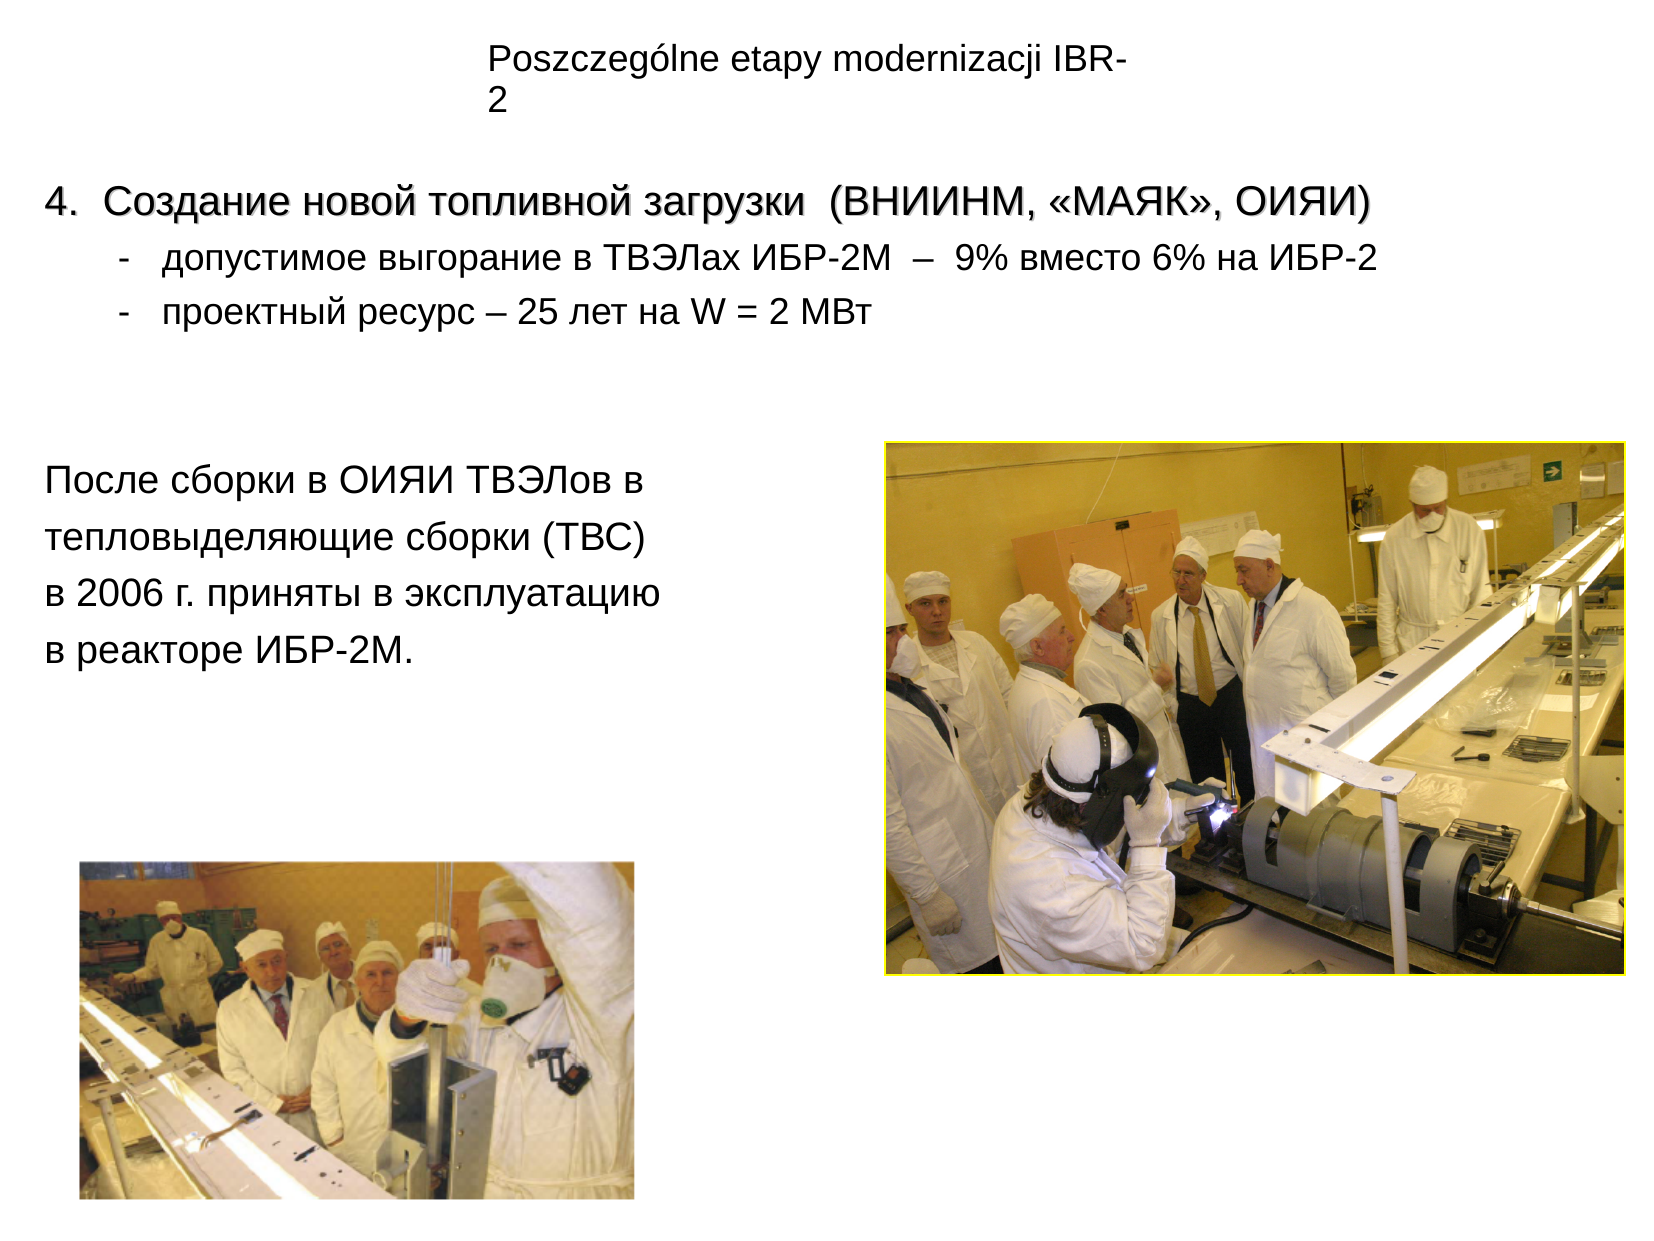

Poszczególne etapy modernizacji IBR-2
4.	Создание новой топливной загрузки (ВНИИНМ, «МАЯК», ОИЯИ)
 - допустимое выгорание в ТВЭЛах ИБР-2М – 9% вместо 6% на ИБР-2
 - проектный ресурс – 25 лет на W = 2 МВт
После сборки в ОИЯИ ТВЭЛов в
тепловыделяющие сборки (ТВС)
в 2006 г. приняты в эксплуатацию
в реакторе ИБР-2М.